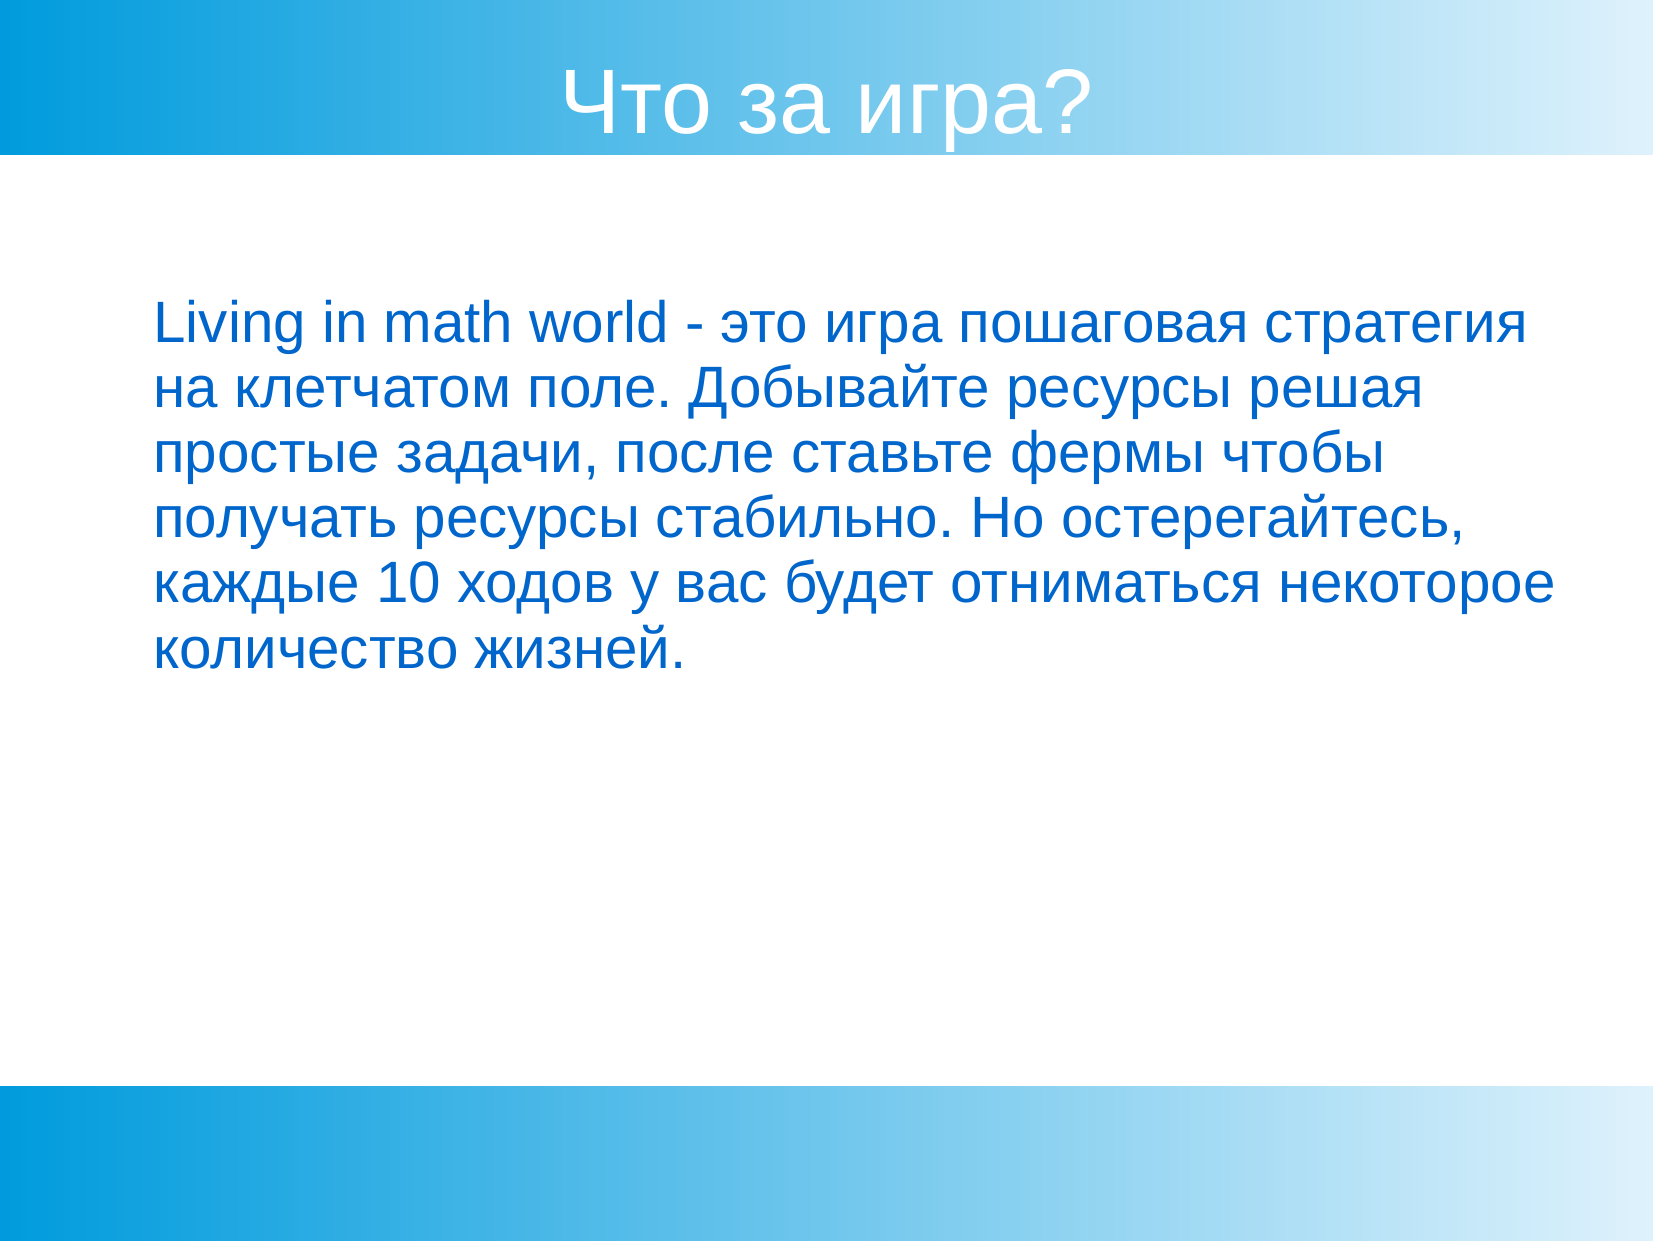

# Что за игра?
Living in math world - это игра пошаговая стратегия на клетчатом поле. Добывайте ресурсы решая простые задачи, после ставьте фермы чтобы получать ресурсы стабильно. Но остерегайтесь, каждые 10 ходов у вас будет отниматься некоторое количество жизней.